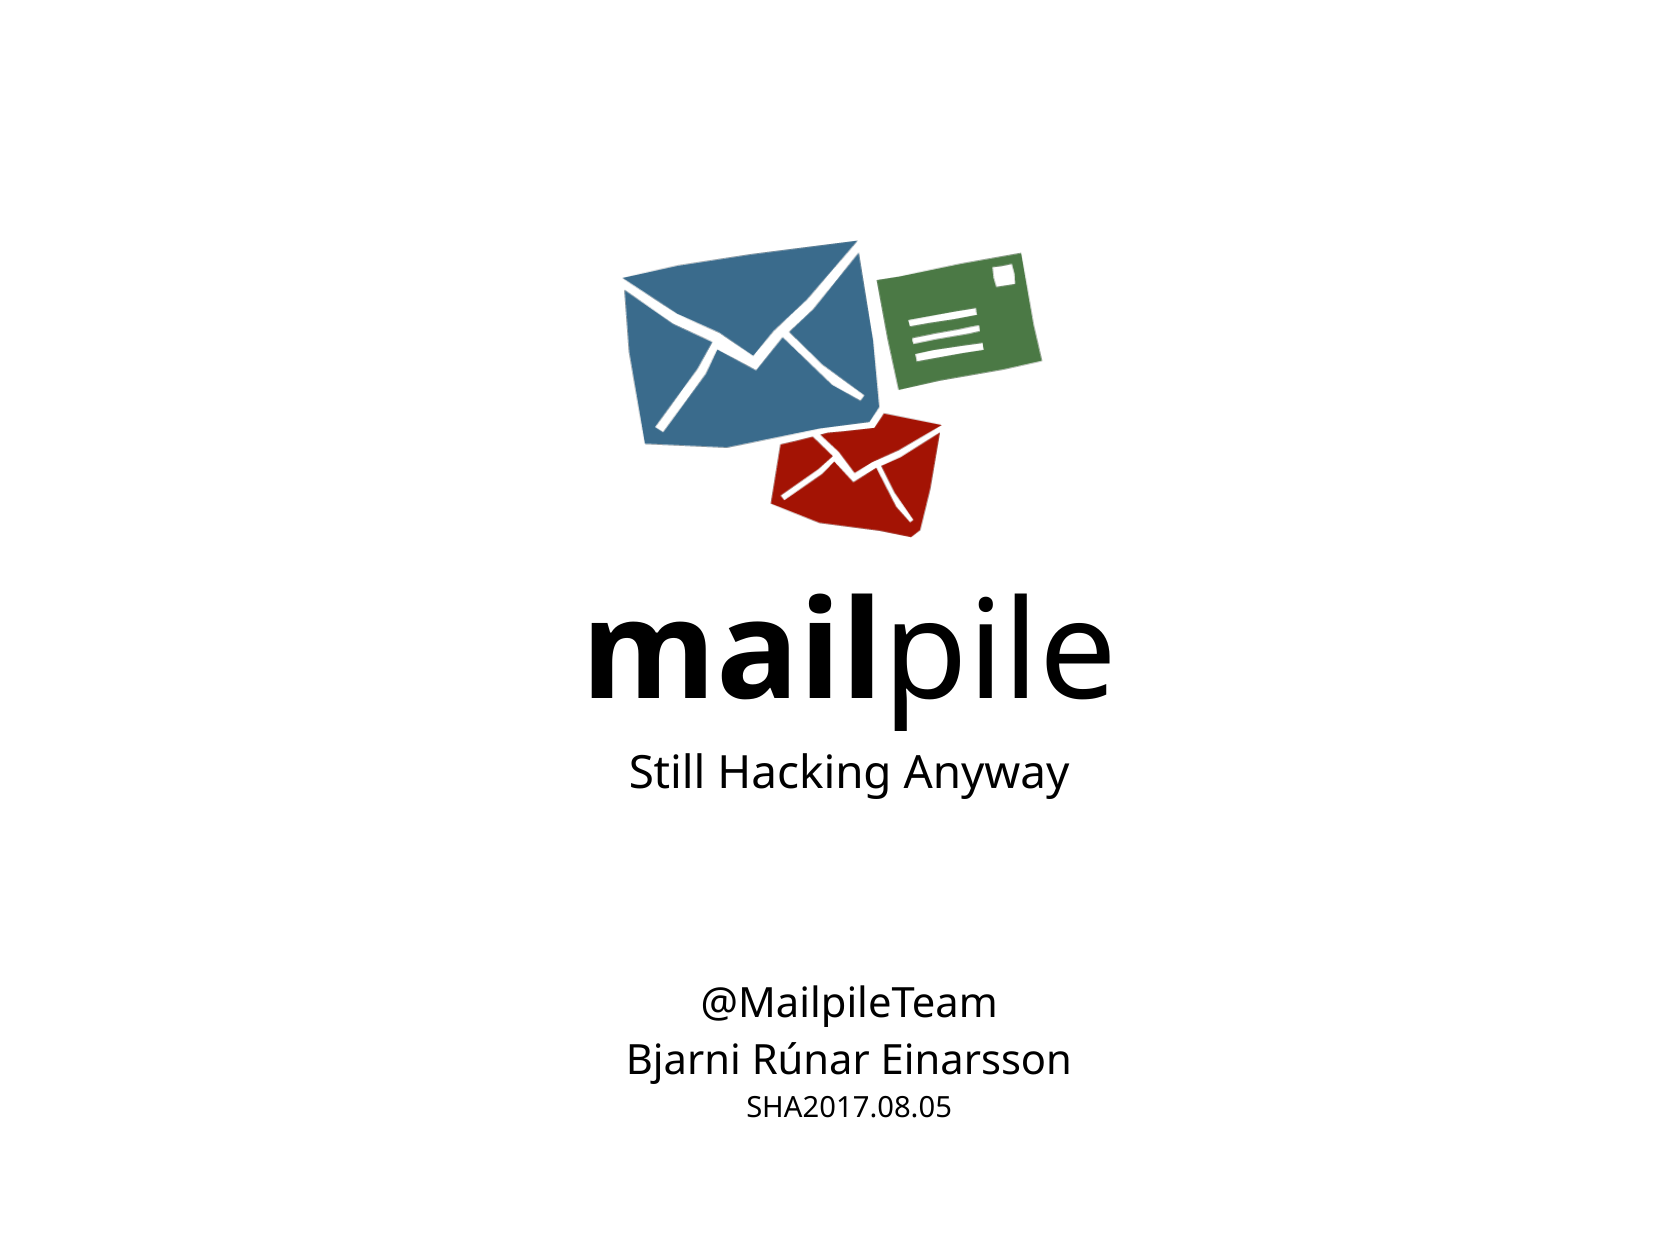

mailpile
Still Hacking Anyway
@MailpileTeam
Bjarni Rúnar Einarsson
SHA2017.08.05